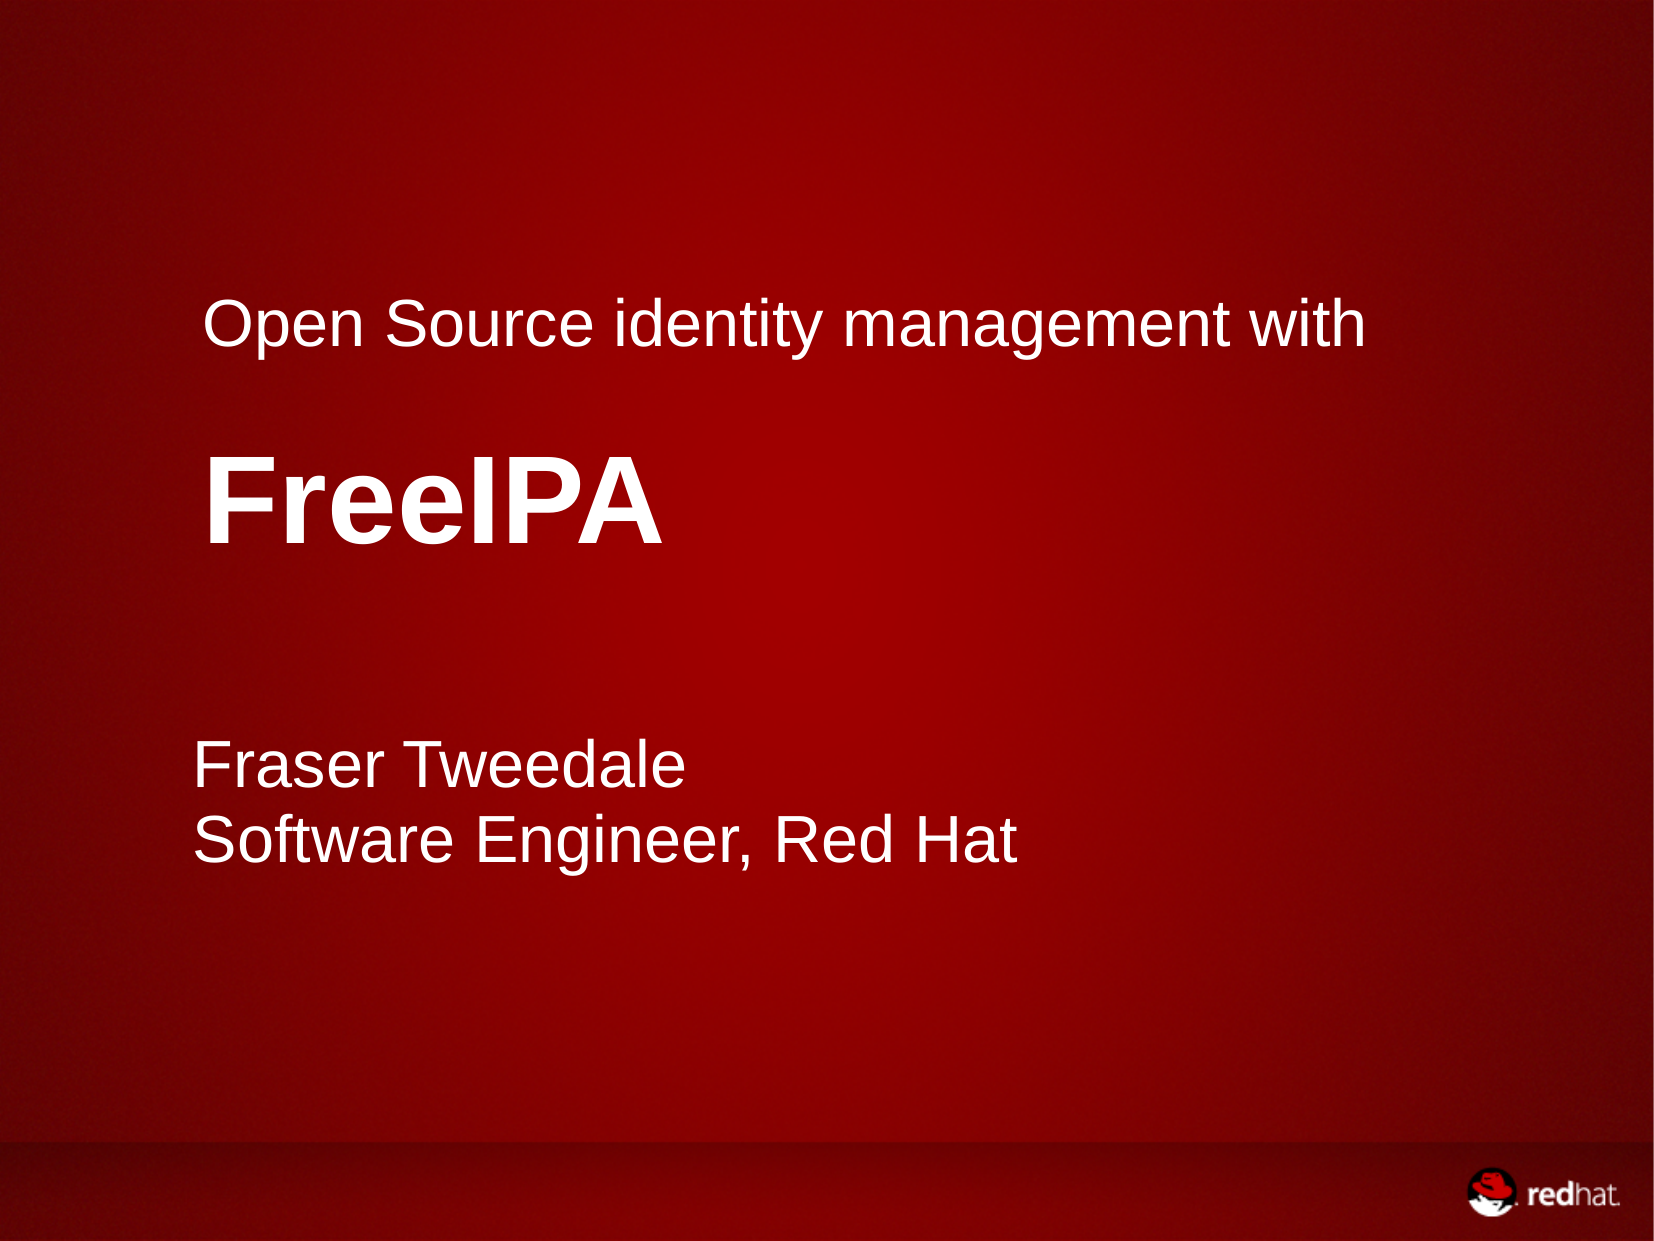

Open Source identity management with
FreeIPA
Fraser Tweedale
Software Engineer, Red Hat